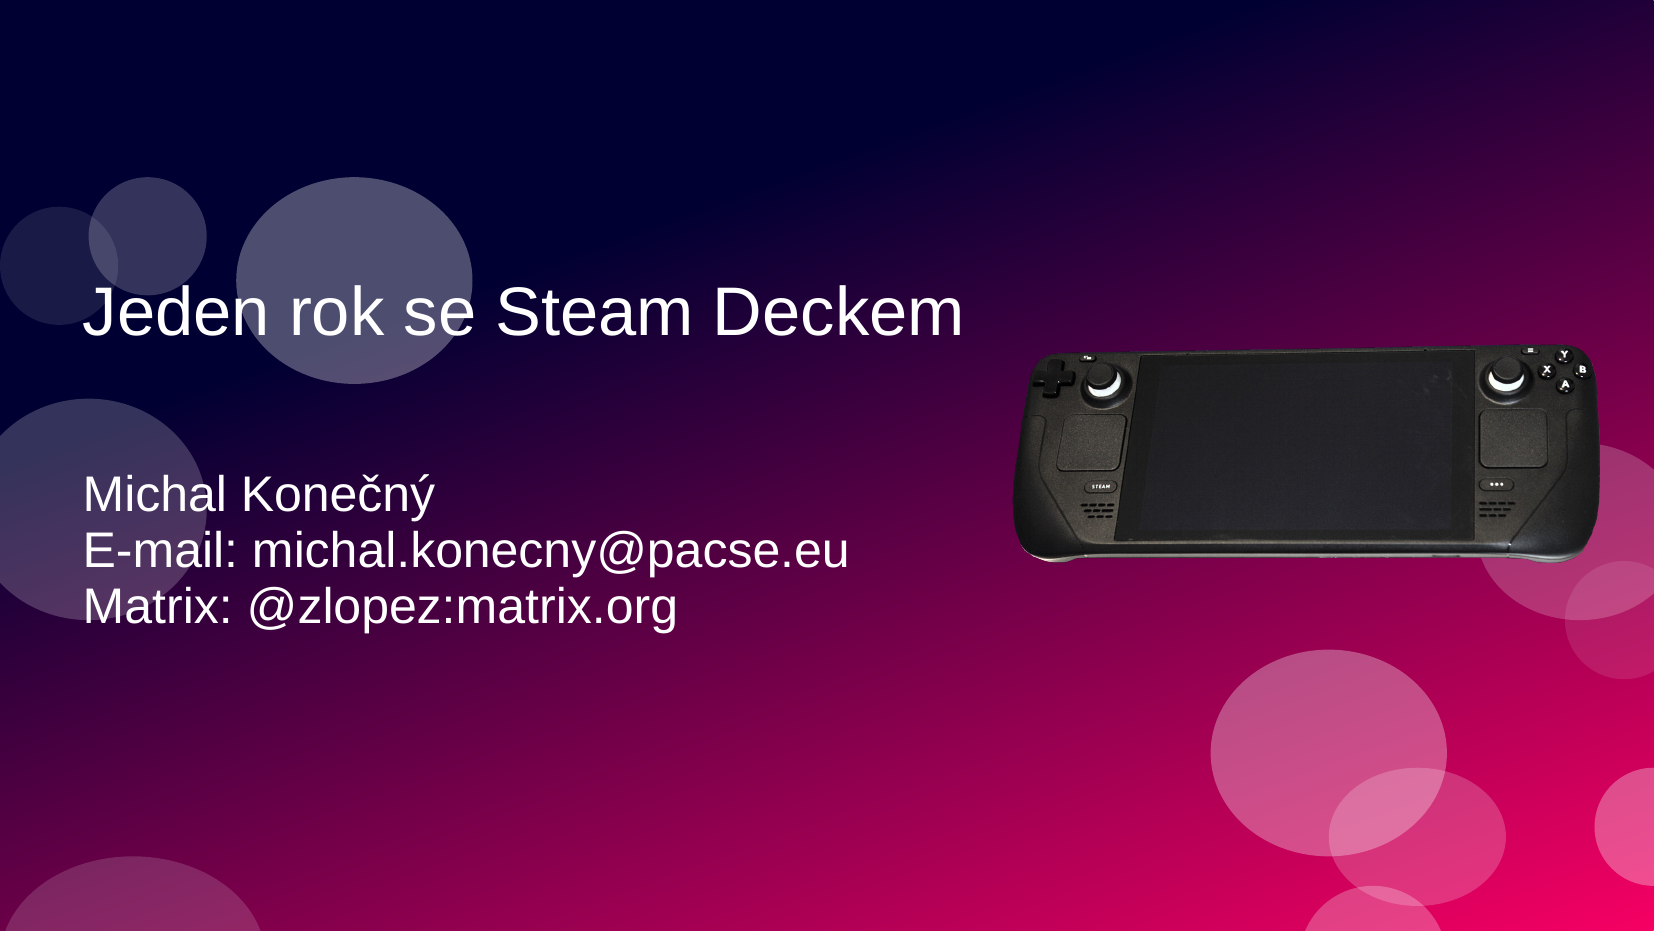

# Jeden rok se Steam Deckem
Michal Konečný
E-mail: michal.konecny@pacse.eu
Matrix: @zlopez:matrix.org